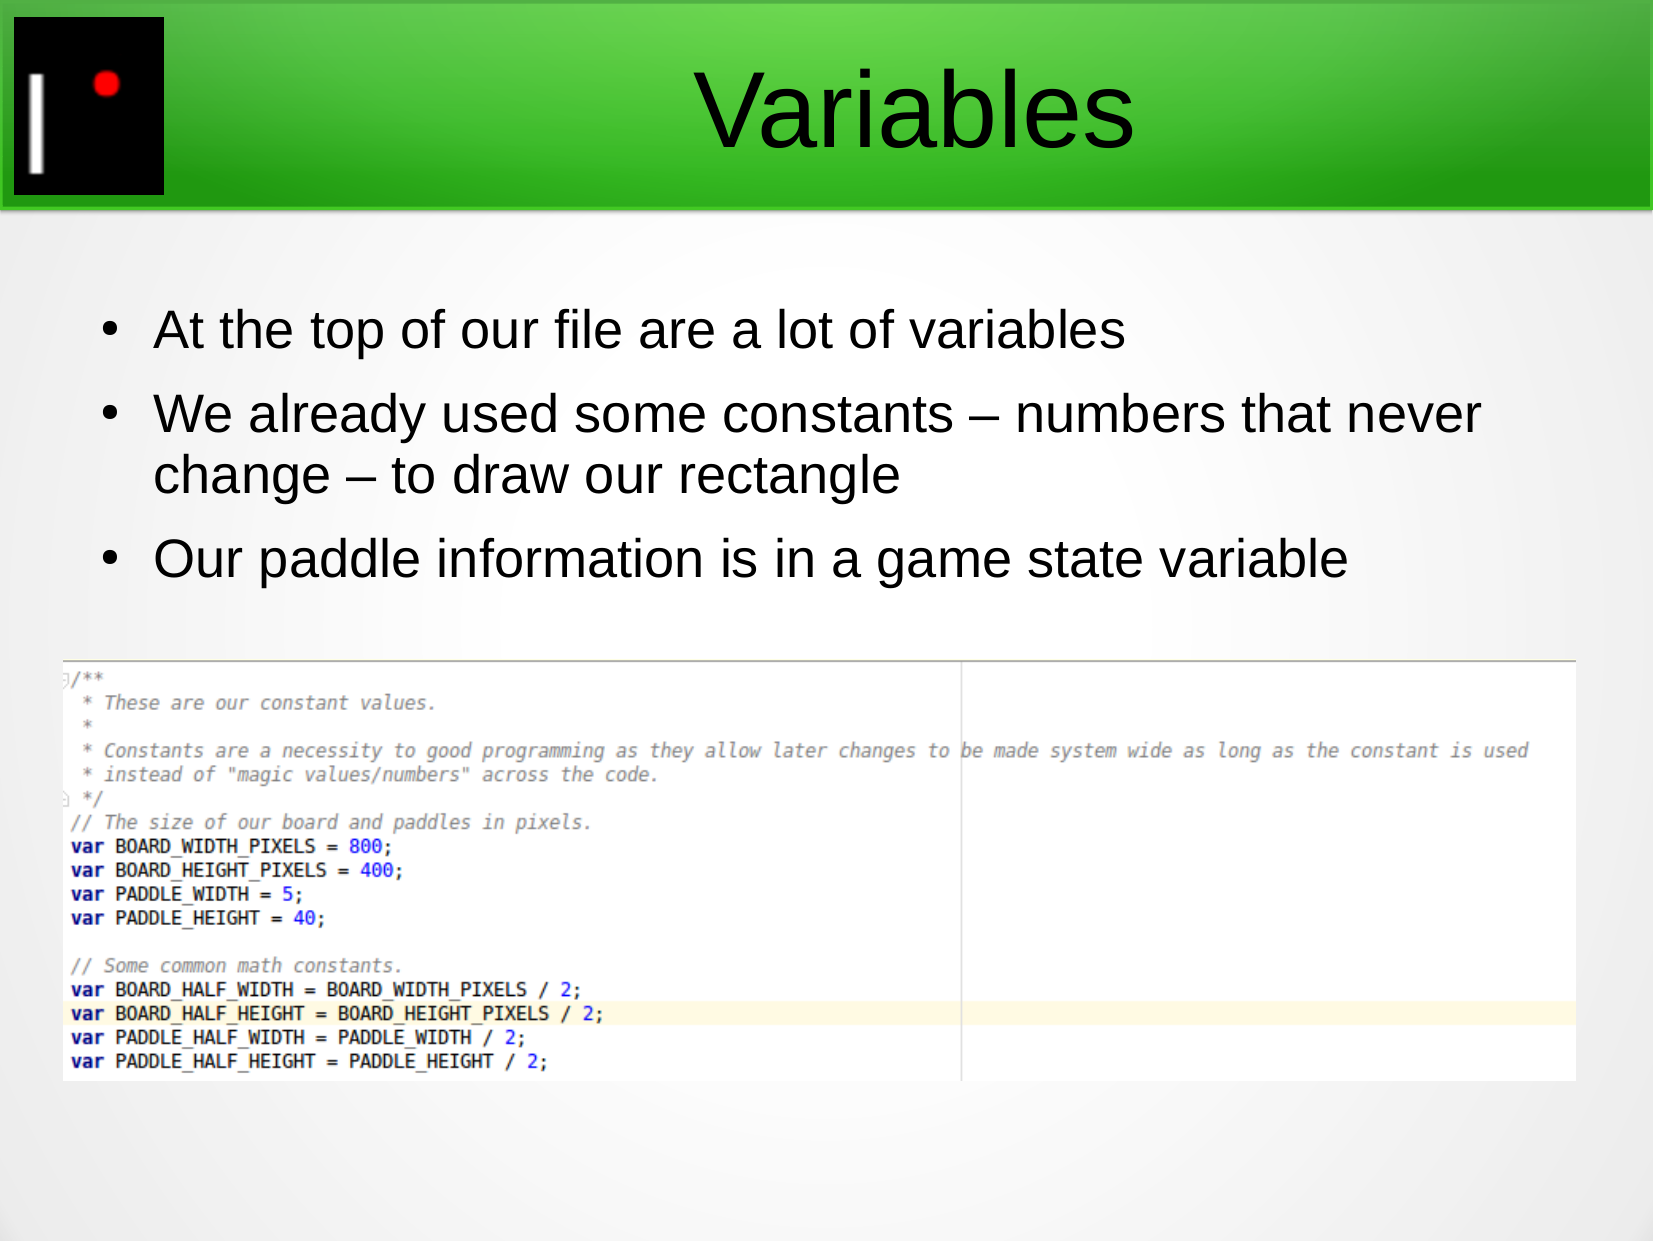

# Variables
At the top of our file are a lot of variables
We already used some constants – numbers that never change – to draw our rectangle
Our paddle information is in a game state variable